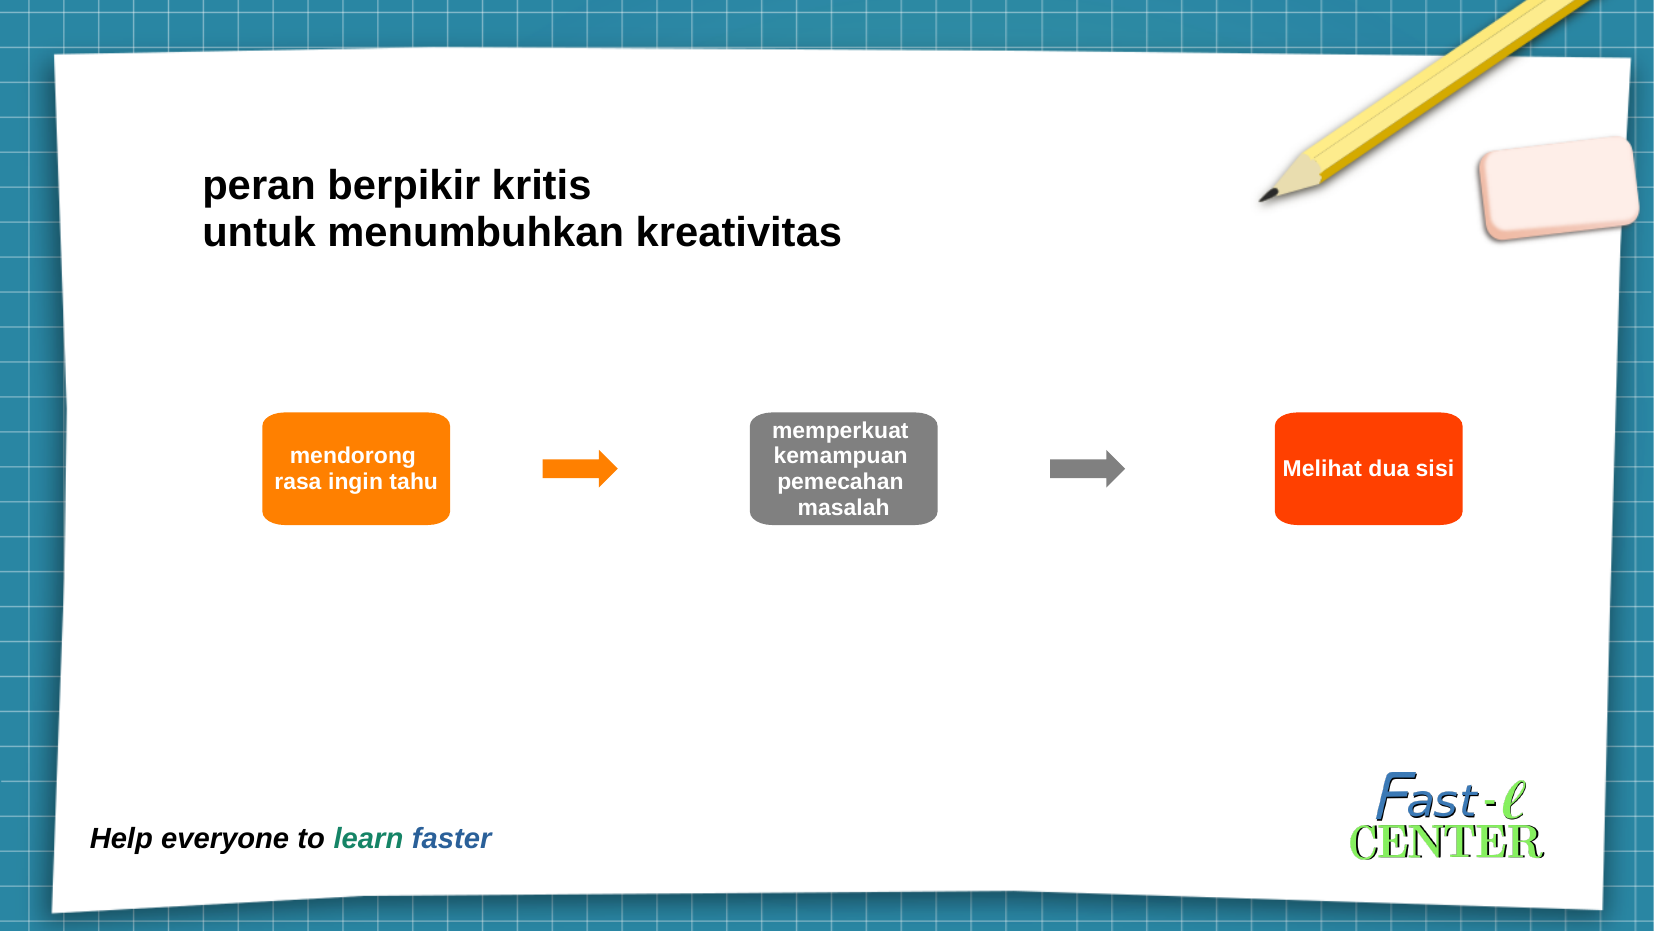

peran berpikir kritis
untuk menumbuhkan kreativitas
mendorong
rasa ingin tahu
memperkuat
kemampuan
pemecahan
masalah
Melihat dua sisi
Help everyone to learn faster